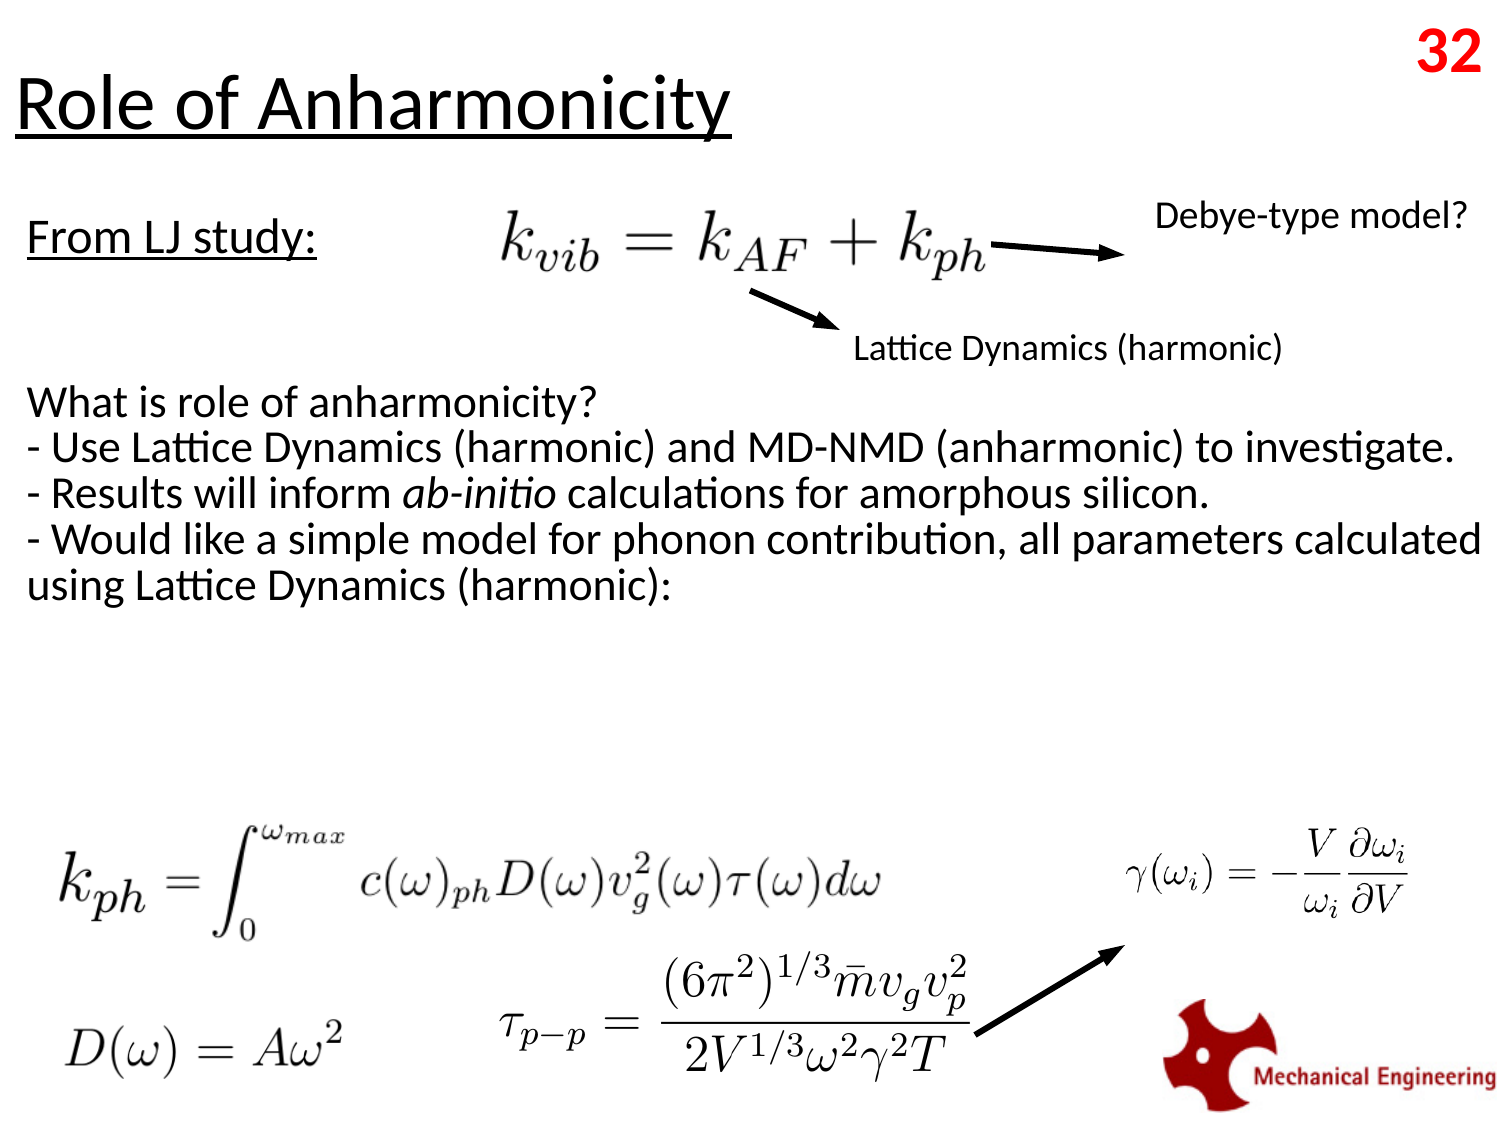

32
# Role of Anharmonicity
Debye-type model?
From LJ study:
Lattice Dynamics (harmonic)
What is role of anharmonicity?
- Use Lattice Dynamics (harmonic) and MD-NMD (anharmonic) to investigate.
- Results will inform ab-initio calculations for amorphous silicon.
- Would like a simple model for phonon contribution, all parameters calculated using Lattice Dynamics (harmonic):